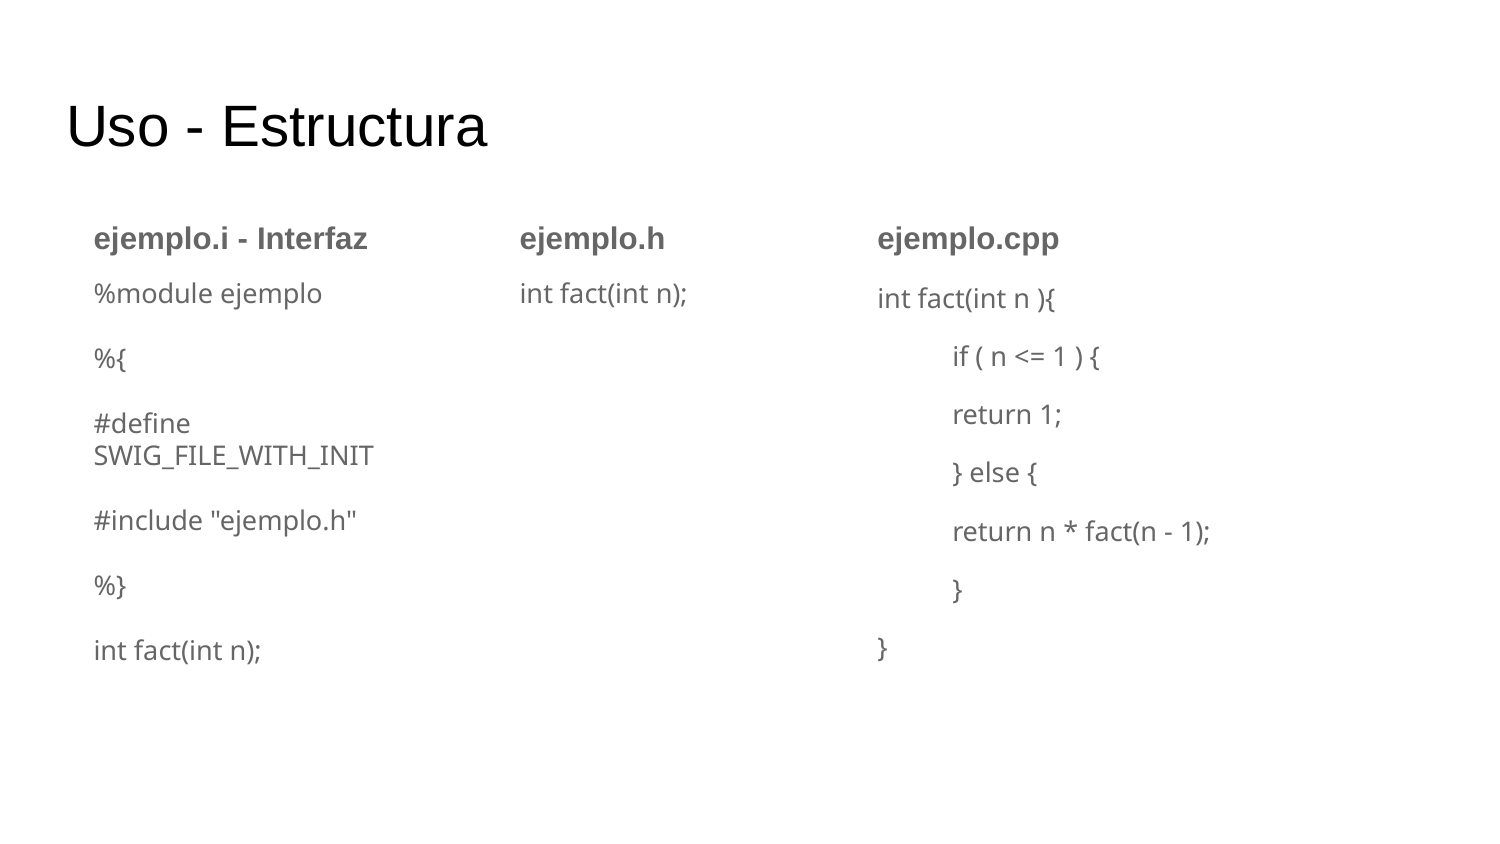

# Uso - Estructura
ejemplo.i - Interfaz
%module ejemplo
%{
#define SWIG_FILE_WITH_INIT
#include "ejemplo.h"
%}
int fact(int n);
ejemplo.h
int fact(int n);
ejemplo.cpp
int fact(int n ){
 	if ( n <= 1 ) {
 	return 1;
 	} else {
 	return n * fact(n - 1);
 	}
}